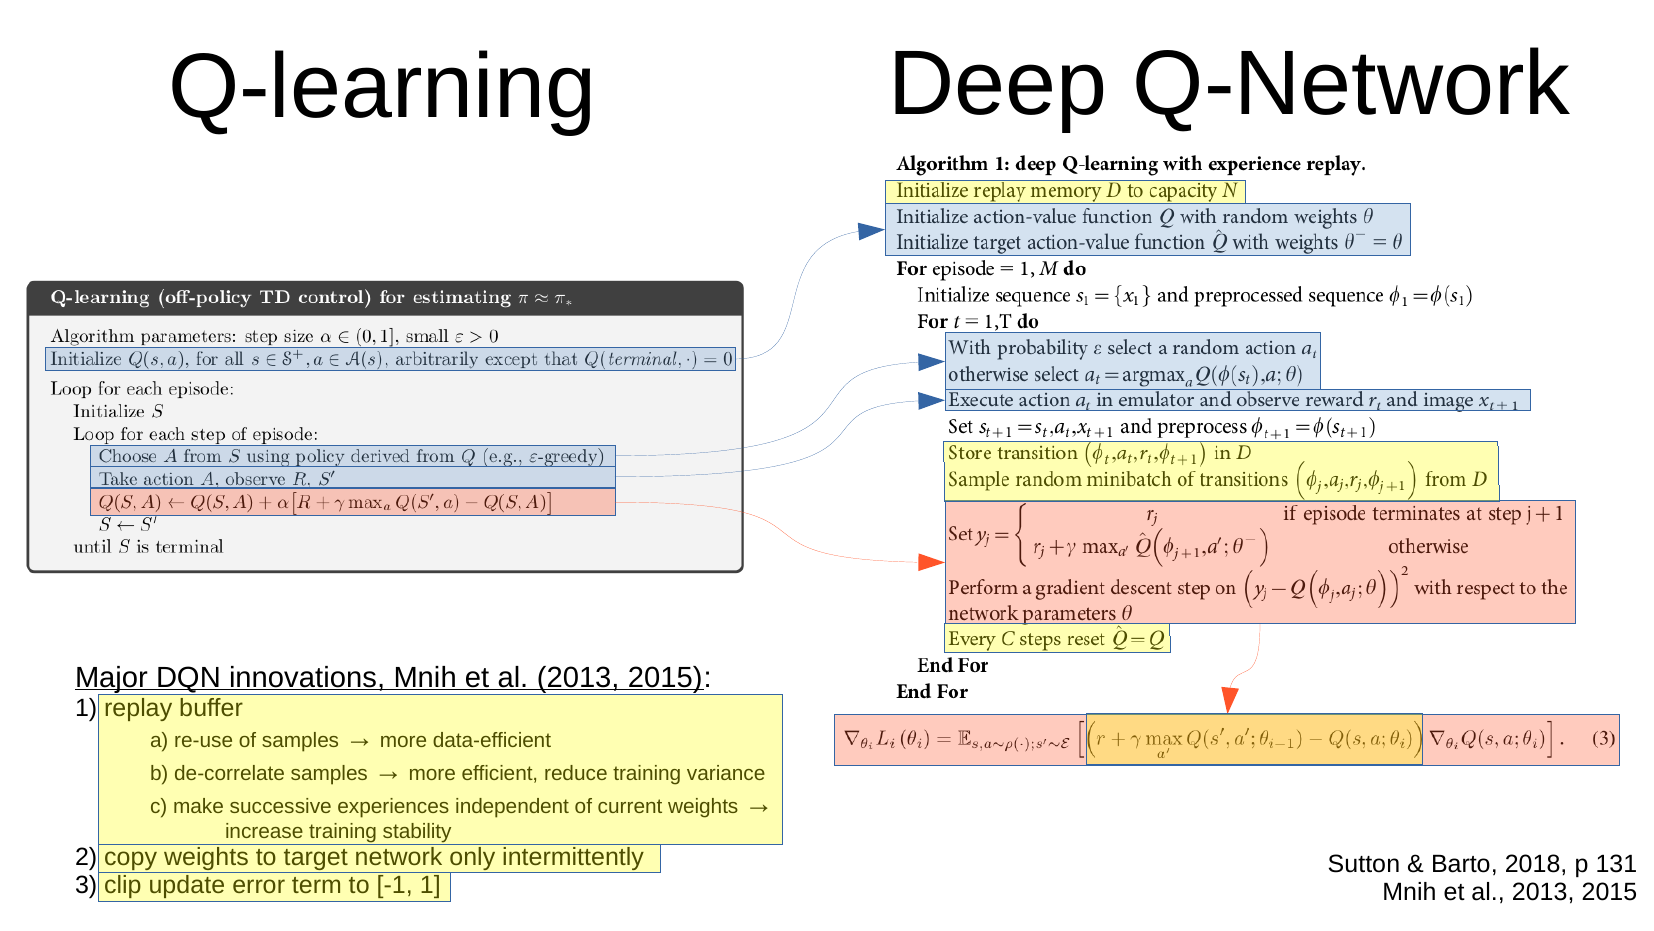

Deep Q-Network
# Q-learning
Major DQN innovations, Mnih et al. (2013, 2015):
1) replay buffer
	a) re-use of samples → more data-efficient
	b) de-correlate samples → more efficient, reduce training variance
	c) make successive experiences independent of current weights →
		increase training stability
2) copy weights to target network only intermittently
3) clip update error term to [-1, 1]
Sutton & Barto, 2018, p 131
Mnih et al., 2013, 2015